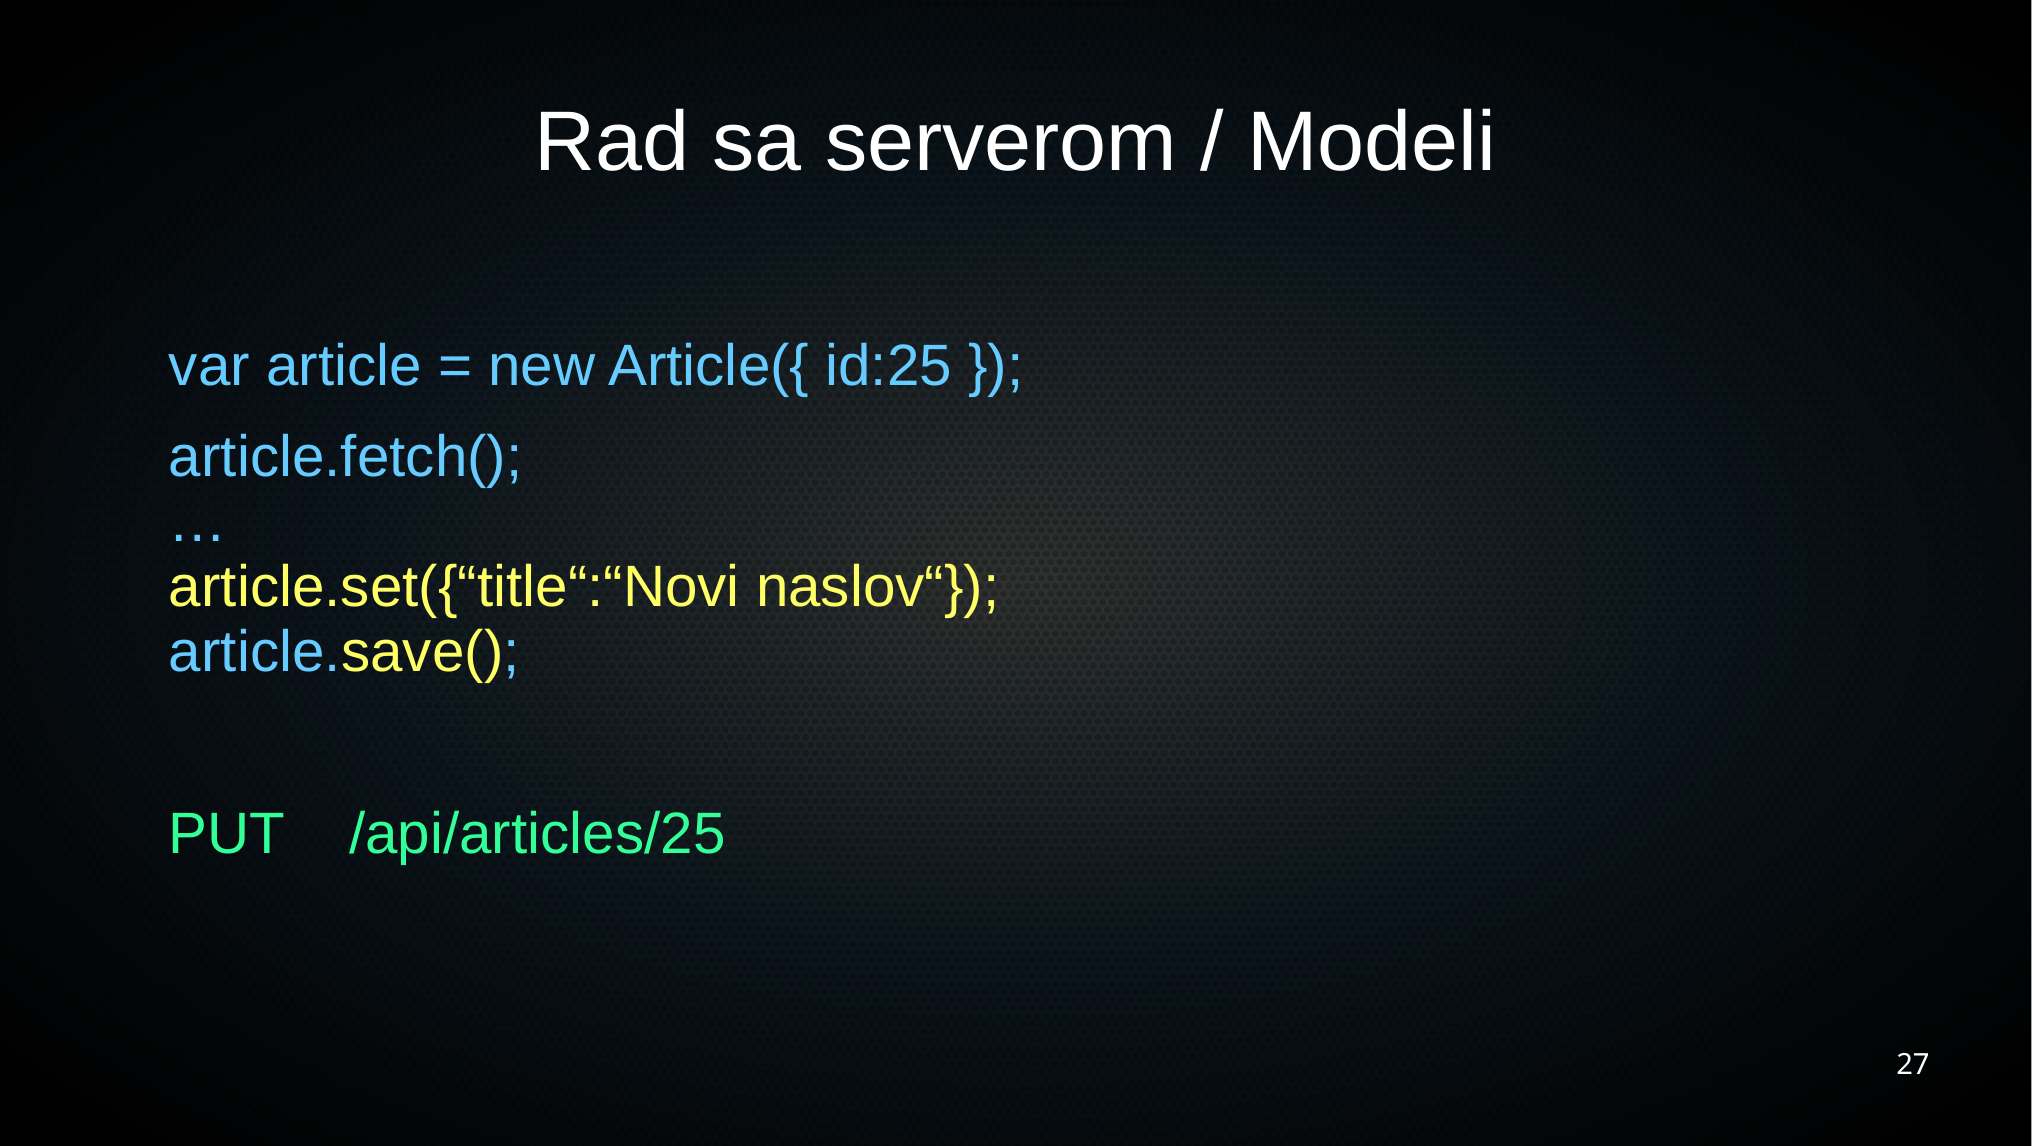

# Rad sa serverom / Modeli
var article = new Article({ id:25 });
article.fetch();
…
article.set({“title“:“Novi naslov“});
article.save();
PUT /api/articles/25
27